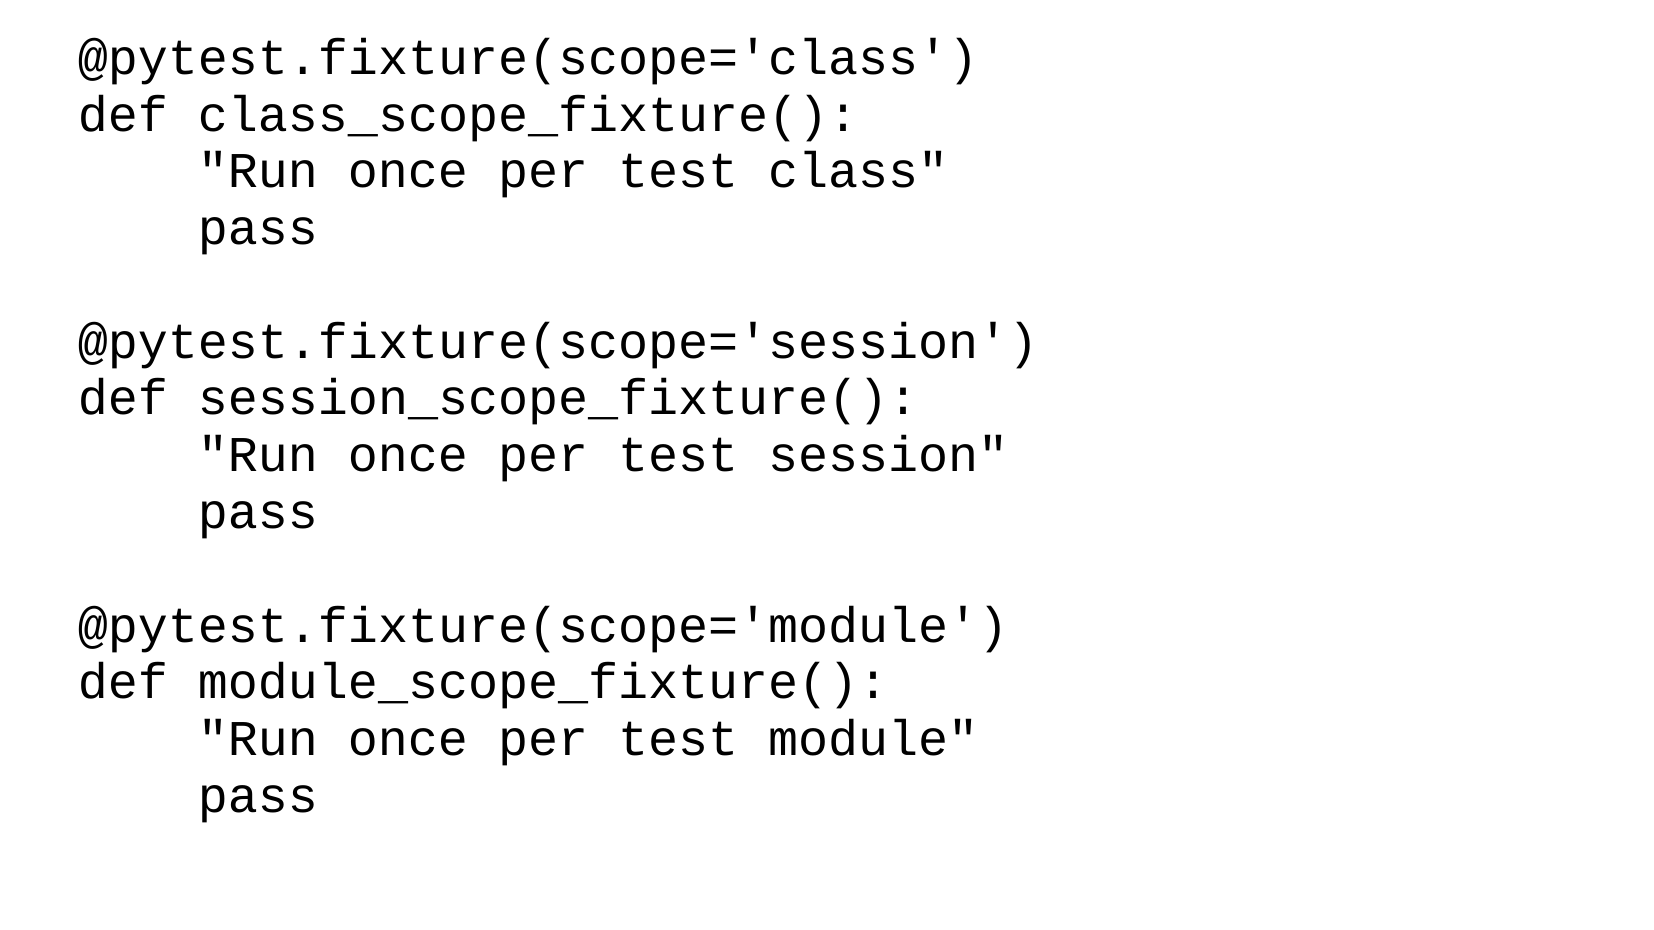

@pytest.fixture(scope='class')
def class_scope_fixture():
 "Run once per test class"
 pass
@pytest.fixture(scope='session')
def session_scope_fixture():
 "Run once per test session"
 pass
@pytest.fixture(scope='module')
def module_scope_fixture():
 "Run once per test module"
 pass